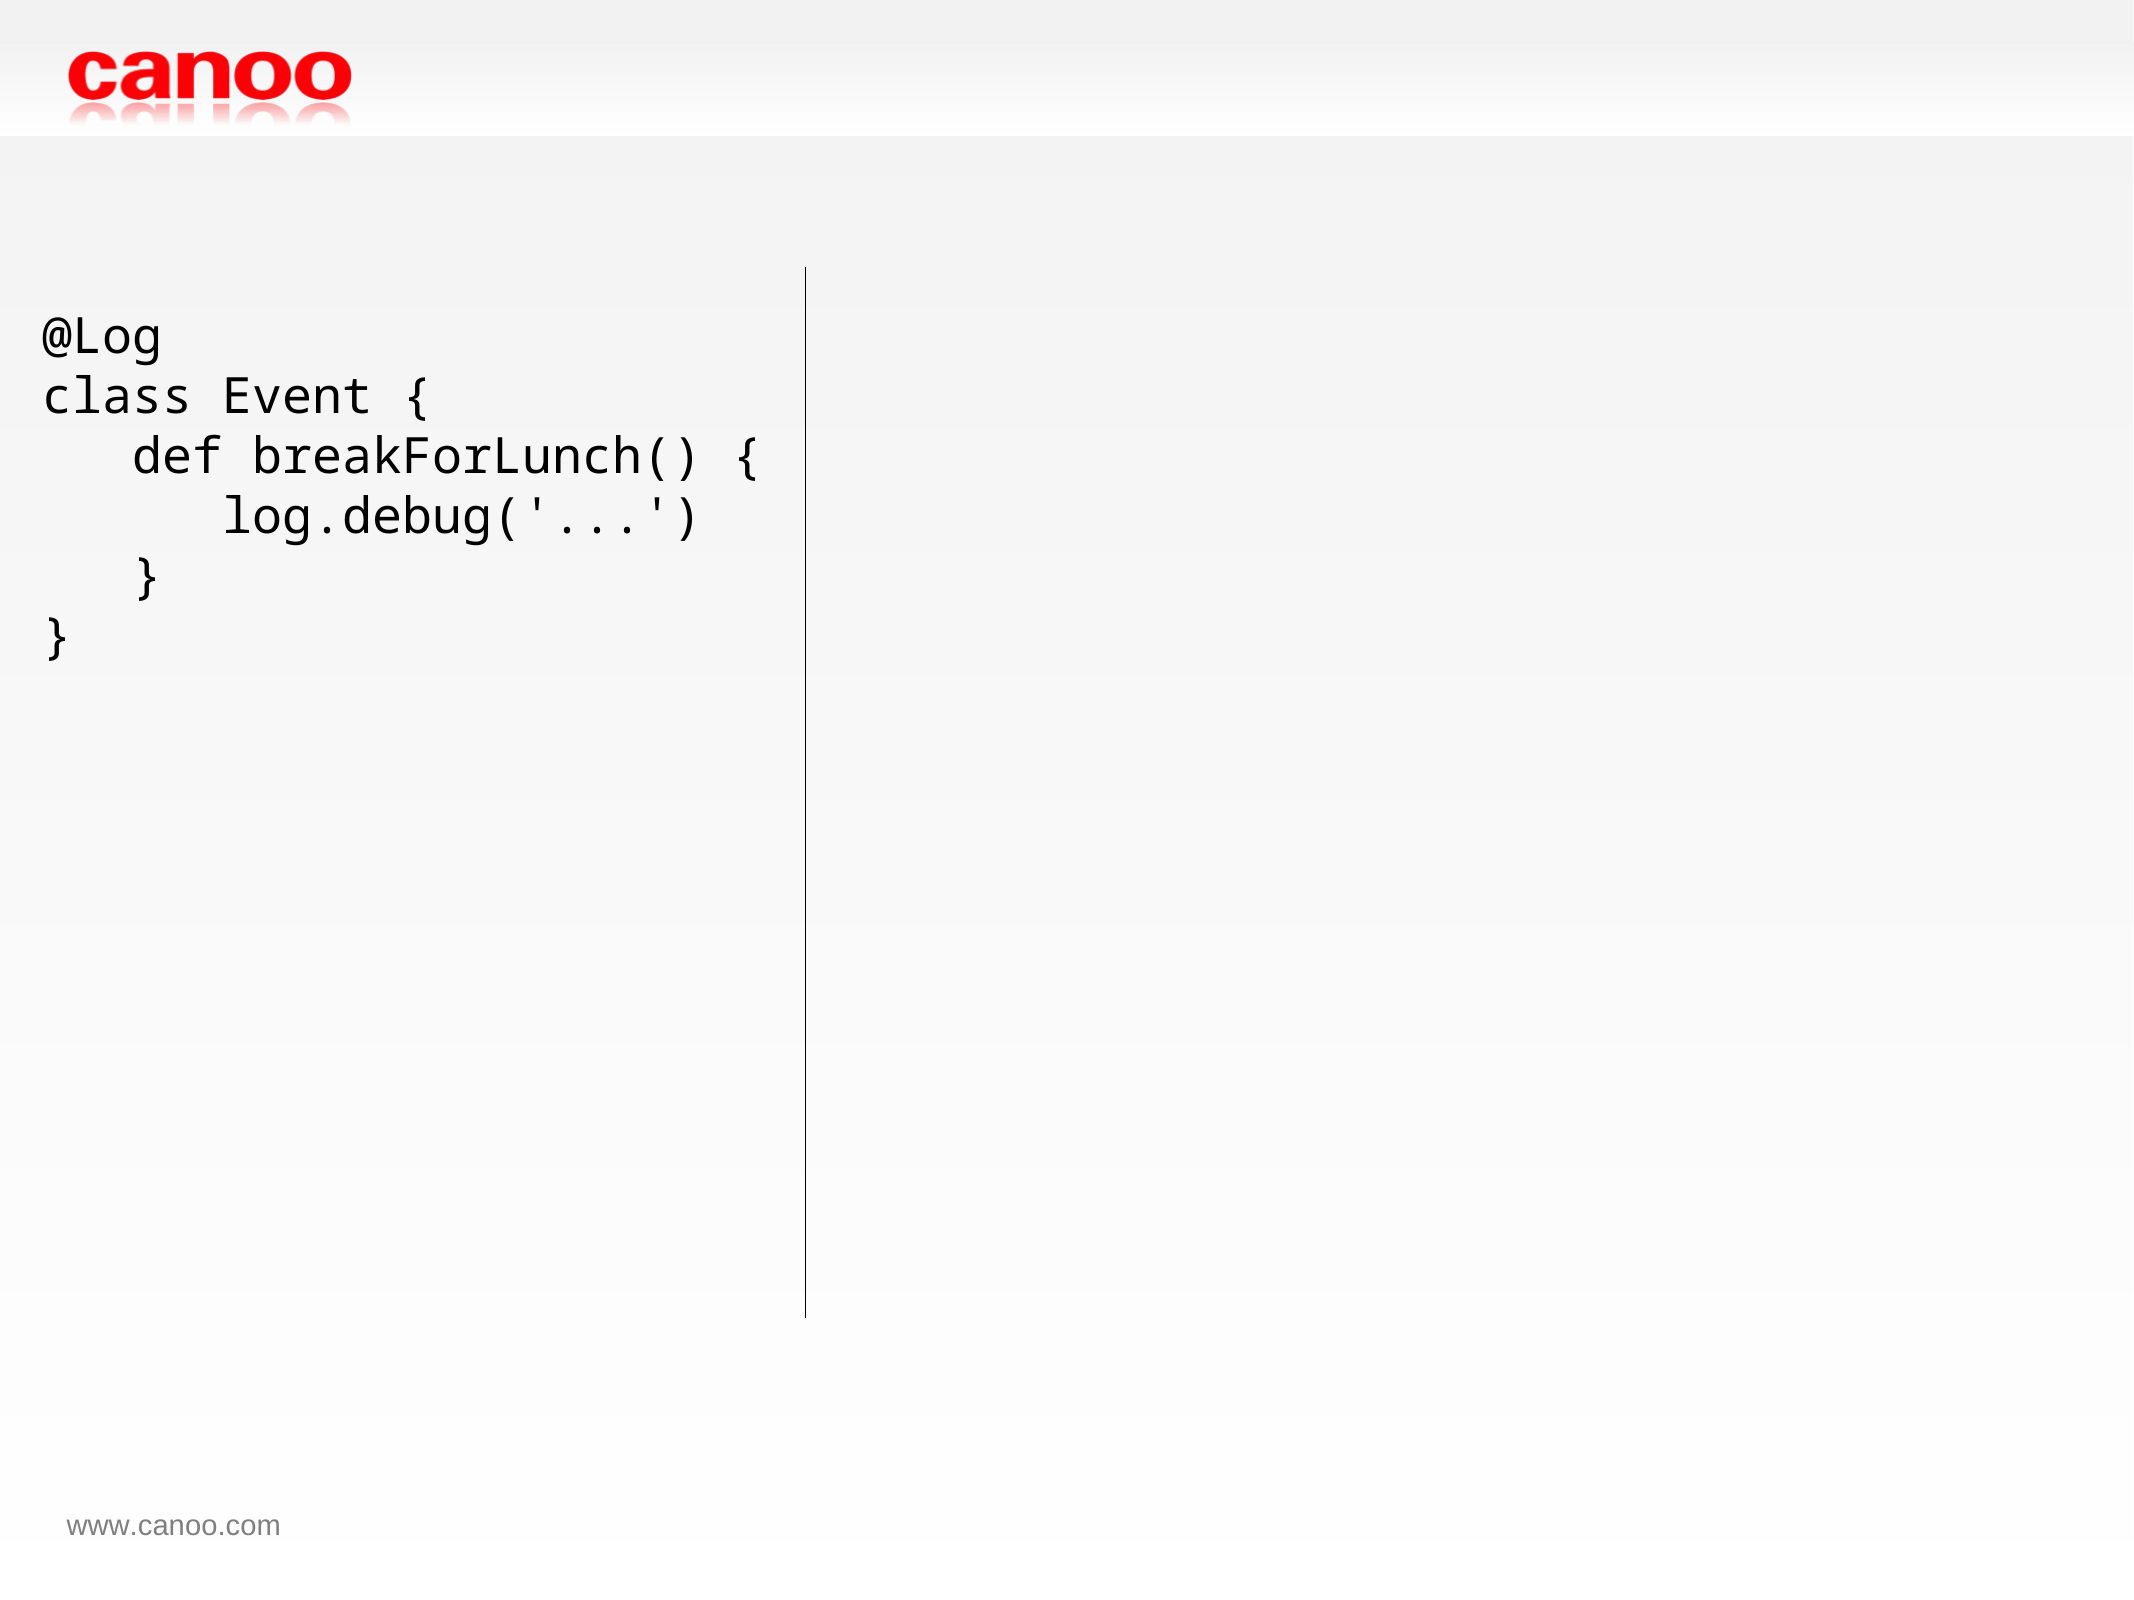

@Log
class Event {
 def breakForLunch() {
 log.debug('...')
 }
}